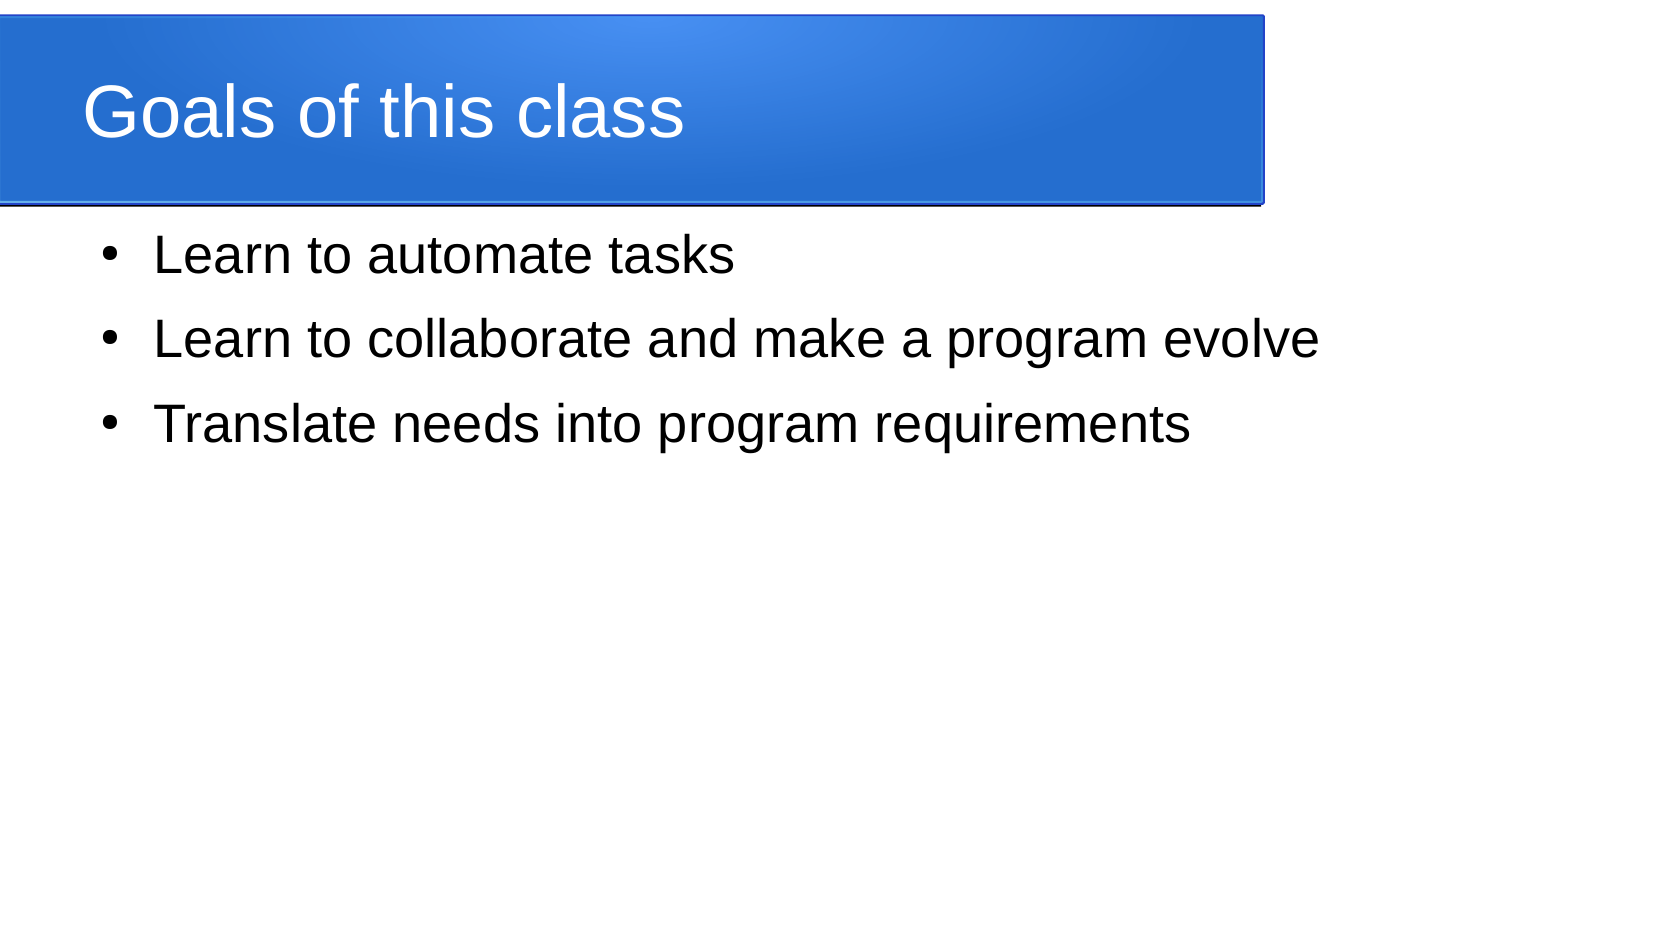

# Goals of this class
Learn to automate tasks
Learn to collaborate and make a program evolve
Translate needs into program requirements